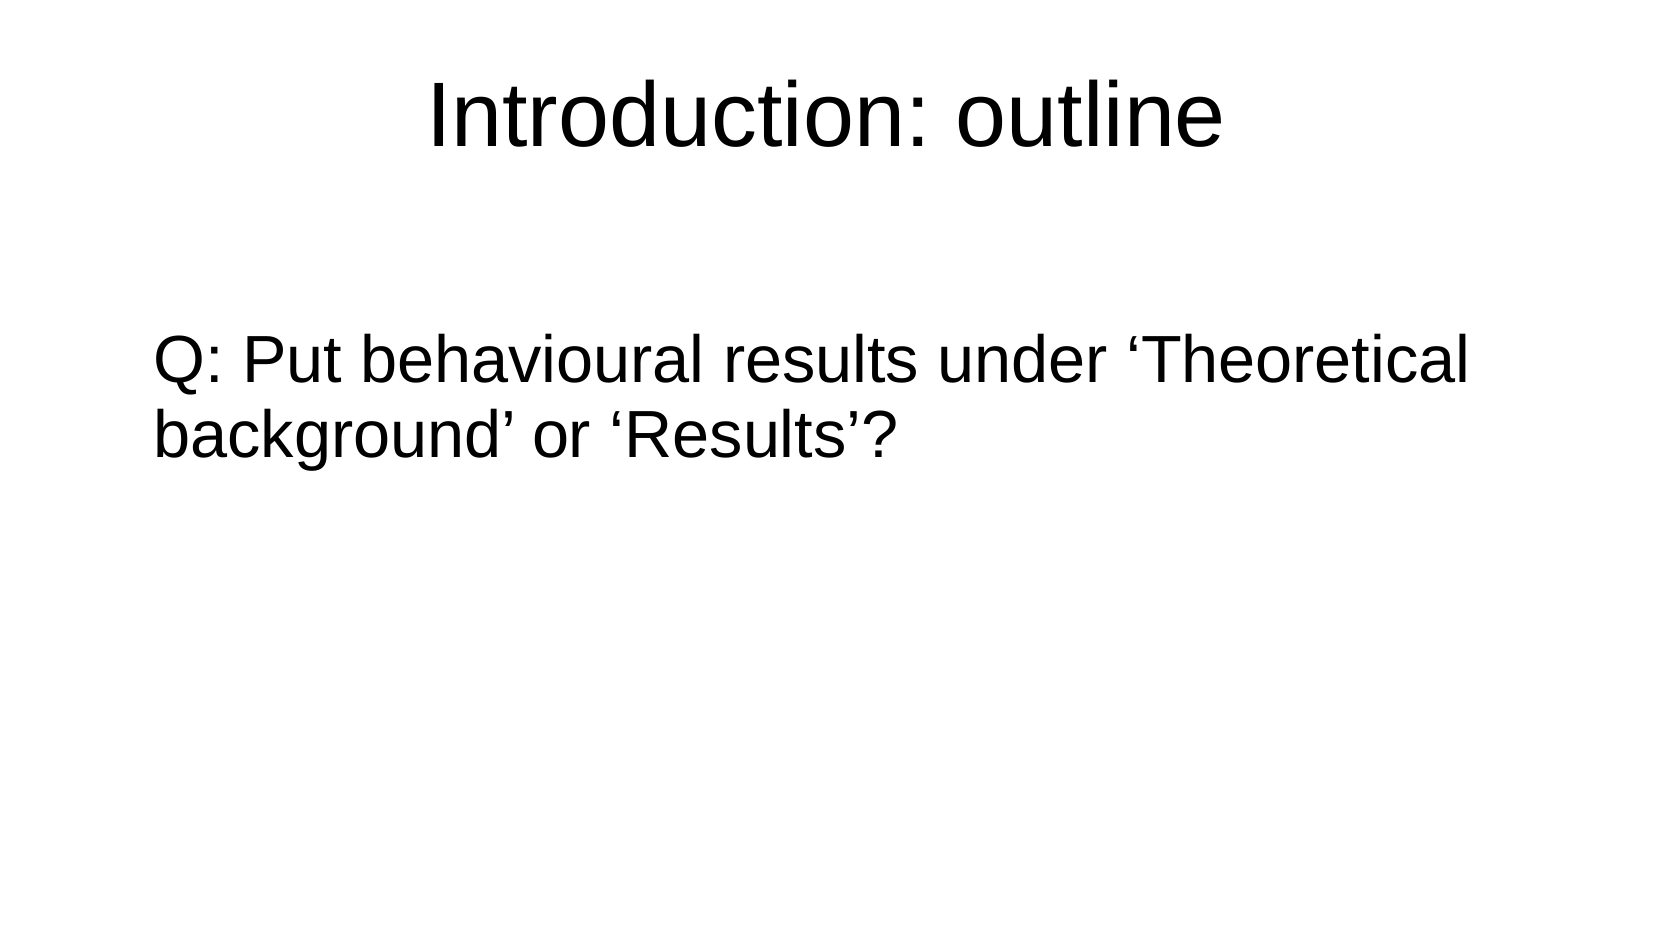

# Introduction: outline
Q: Put behavioural results under ‘Theoretical background’ or ‘Results’?